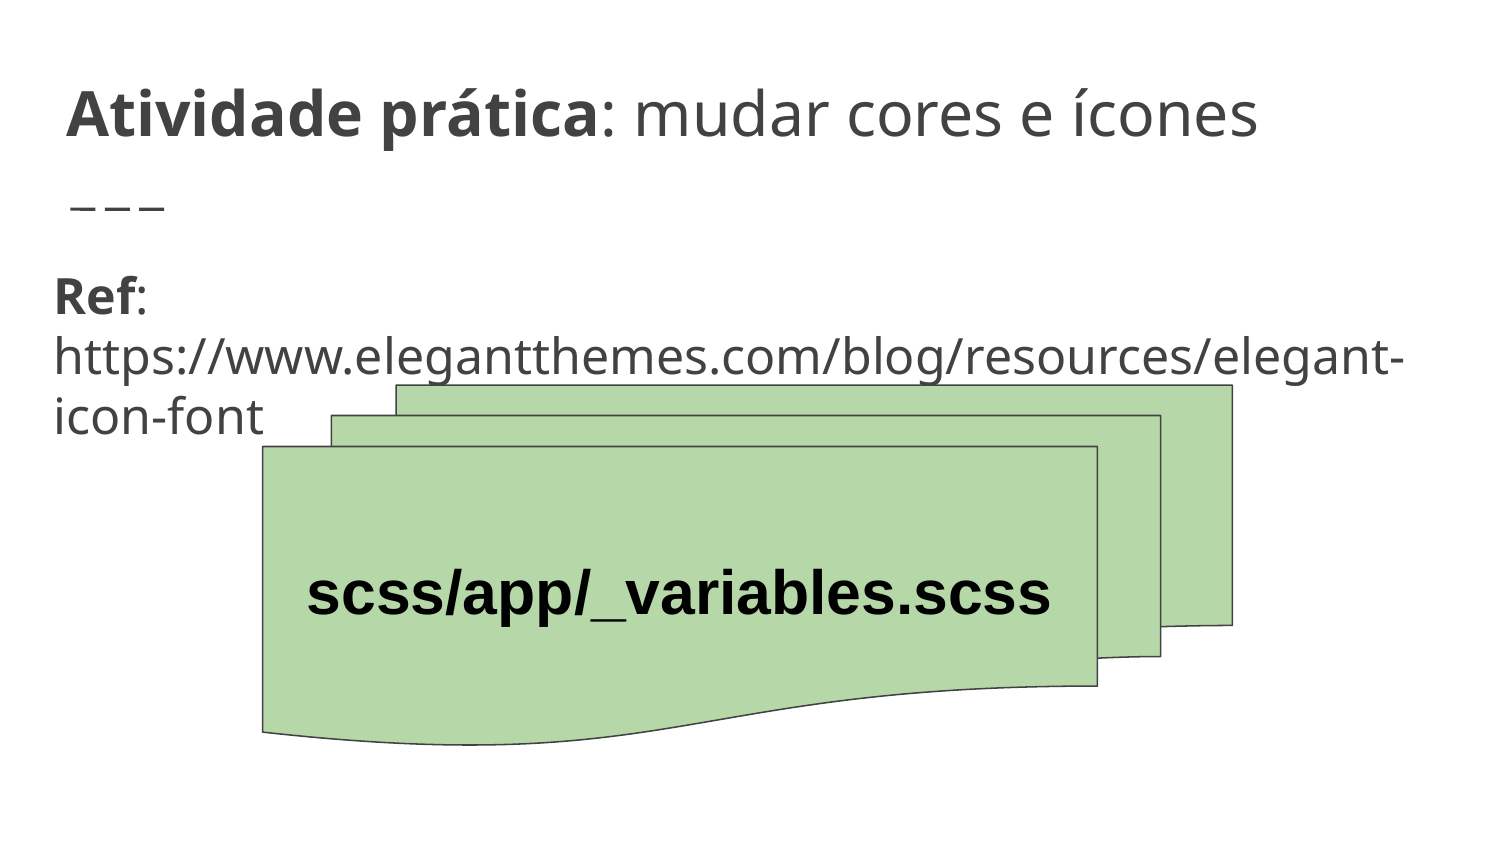

# Atividade prática: mudar cores e ícones
Ref: https://www.elegantthemes.com/blog/resources/elegant-icon-font
scss/app/_variables.scss